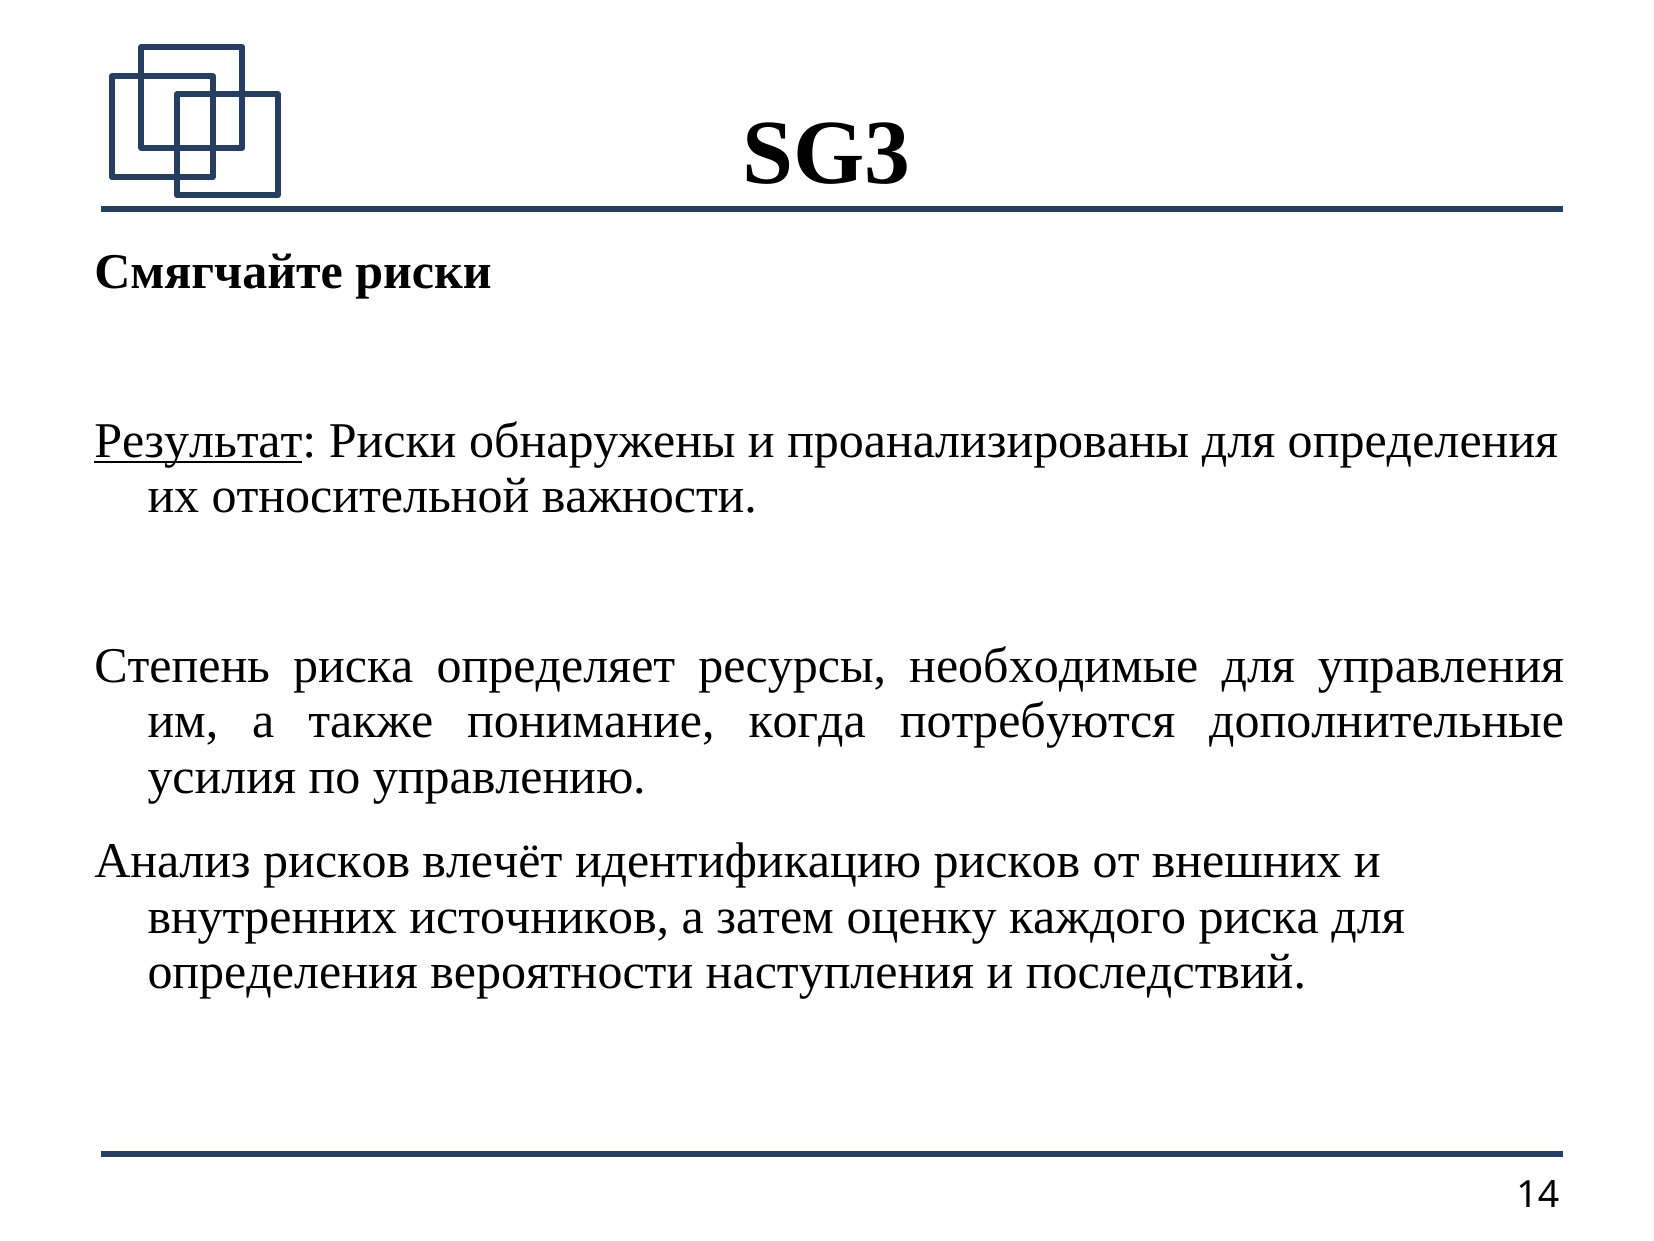

# SG3
Смягчайте риски
Результат: Риски обнаружены и проанализированы для определения их относительной важности.
Степень риска определяет ресурсы, необходимые для управления им, а также понимание, когда потребуются дополнительные усилия по управлению.
Анализ рисков влечёт идентификацию рисков от внешних и внутренних источников, а затем оценку каждого риска для определения вероятности наступления и последствий.